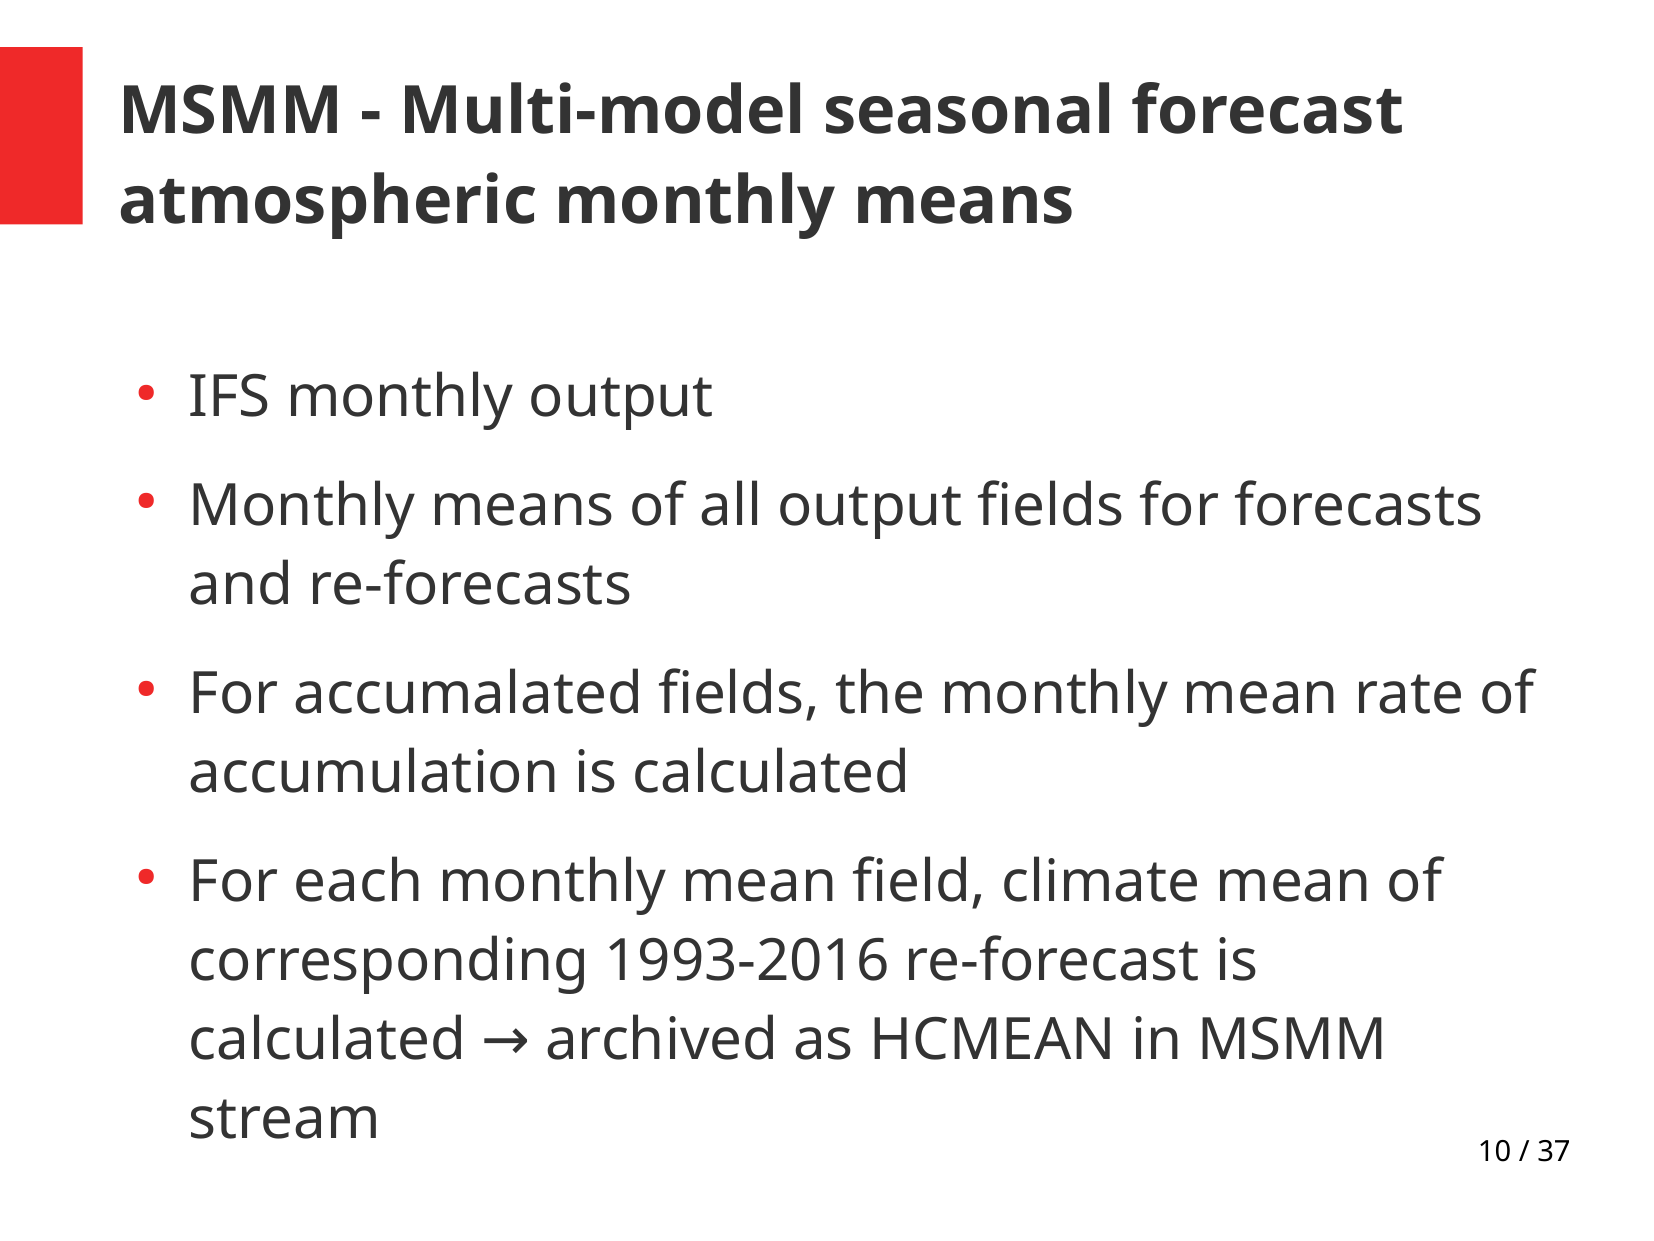

# MSMM - Multi-model seasonal forecast atmospheric monthly means
IFS monthly output
Monthly means of all output fields for forecasts and re-forecasts
For accumalated fields, the monthly mean rate of accumulation is calculated
For each monthly mean field, climate mean of corresponding 1993-2016 re-forecast is calculated → archived as HCMEAN in MSMM stream
10